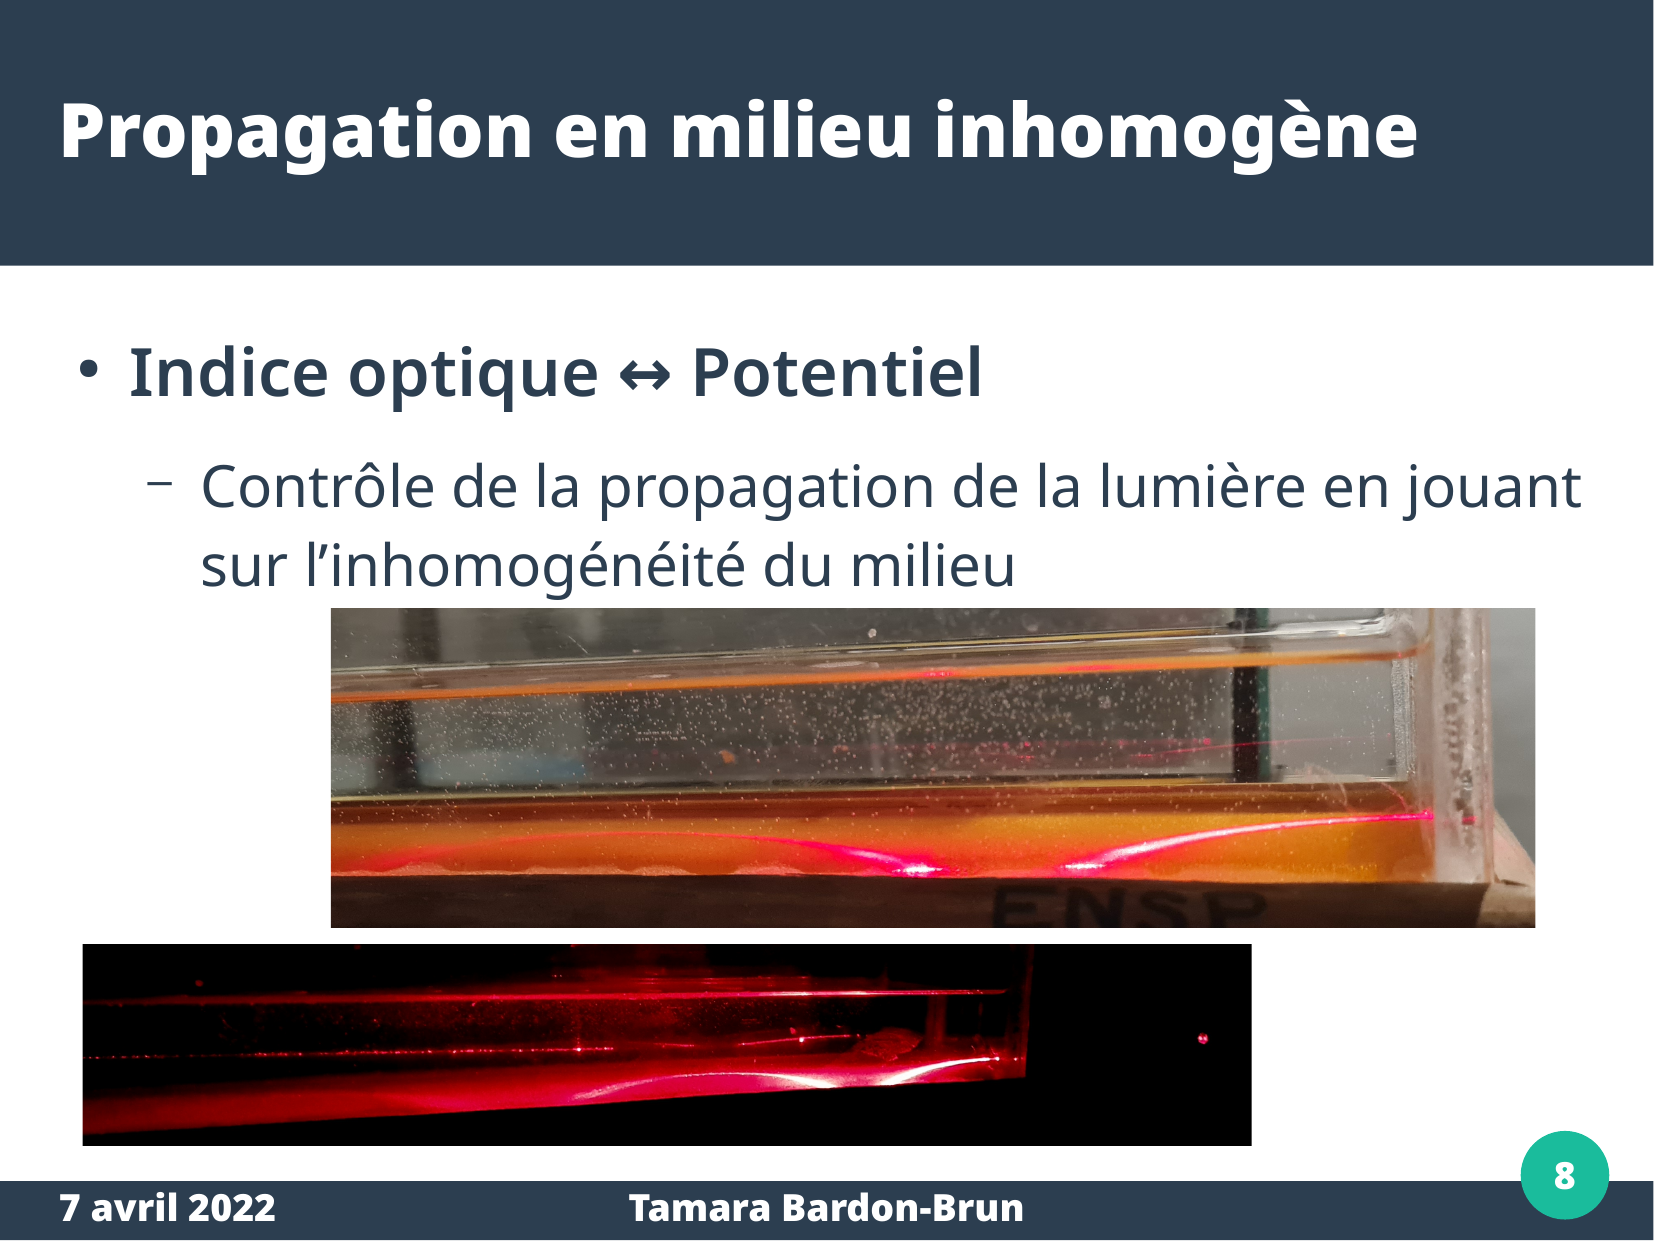

# Propagation en milieu inhomogène
Indice optique ↔ Potentiel
Contrôle de la propagation de la lumière en jouant sur l’inhomogénéité du milieu
8
7 avril 2022
Tamara Bardon-Brun